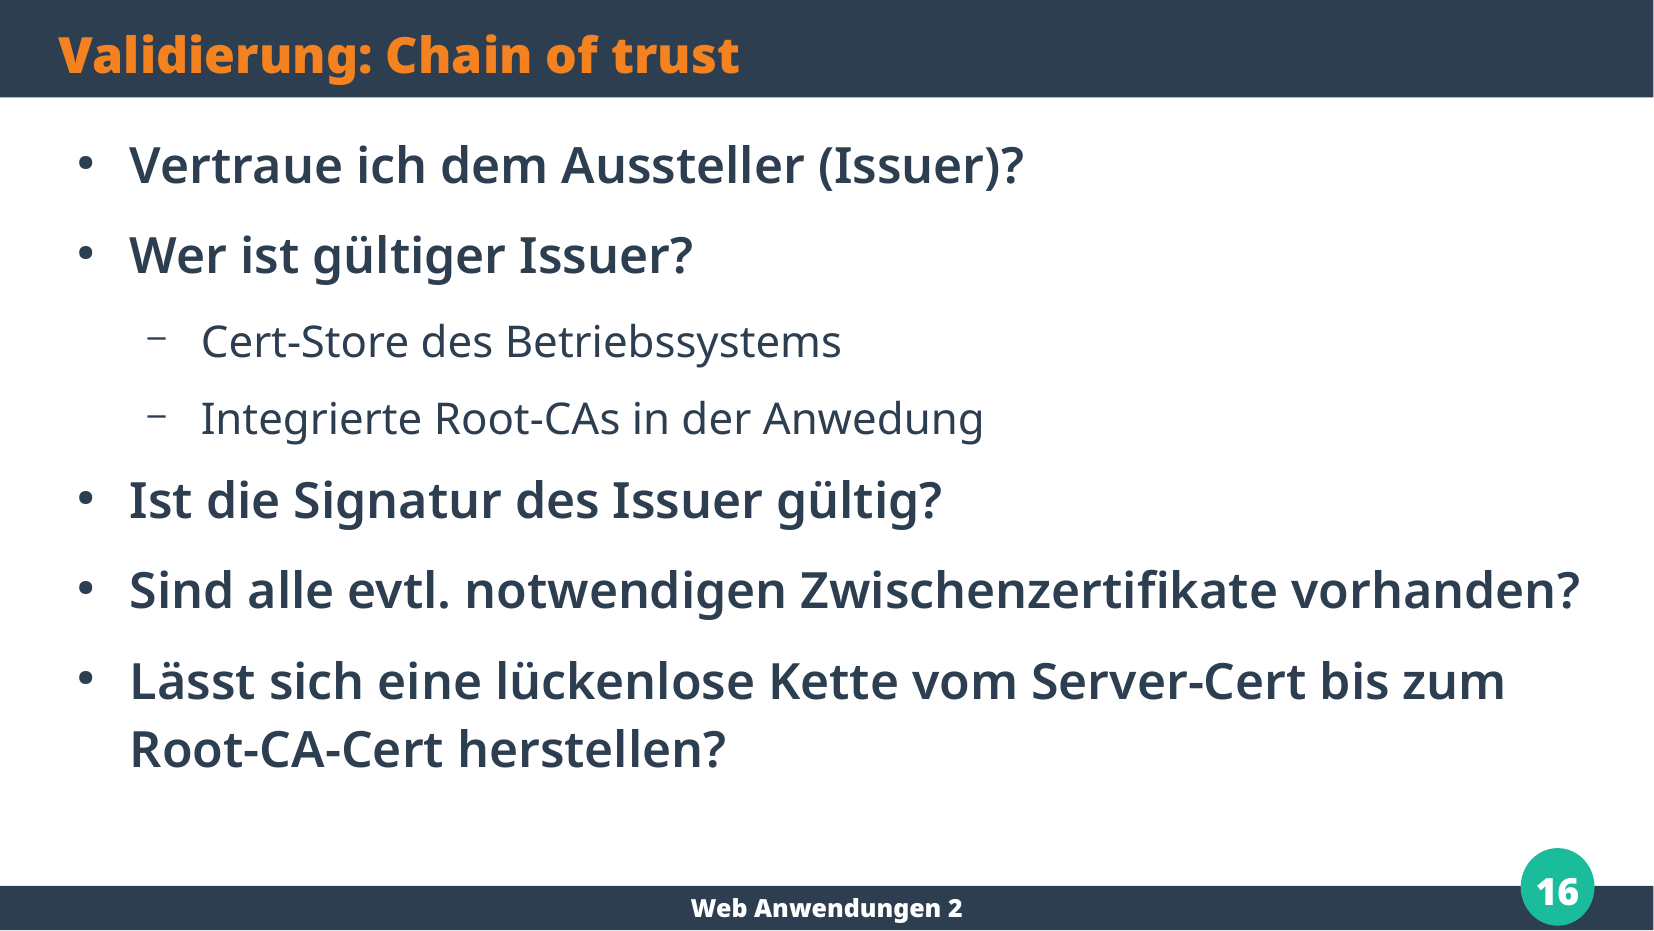

# Validierung: Chain of trust
Vertraue ich dem Aussteller (Issuer)?
Wer ist gültiger Issuer?
Cert-Store des Betriebssystems
Integrierte Root-CAs in der Anwedung
Ist die Signatur des Issuer gültig?
Sind alle evtl. notwendigen Zwischenzertifikate vorhanden?
Lässt sich eine lückenlose Kette vom Server-Cert bis zum Root-CA-Cert herstellen?
16